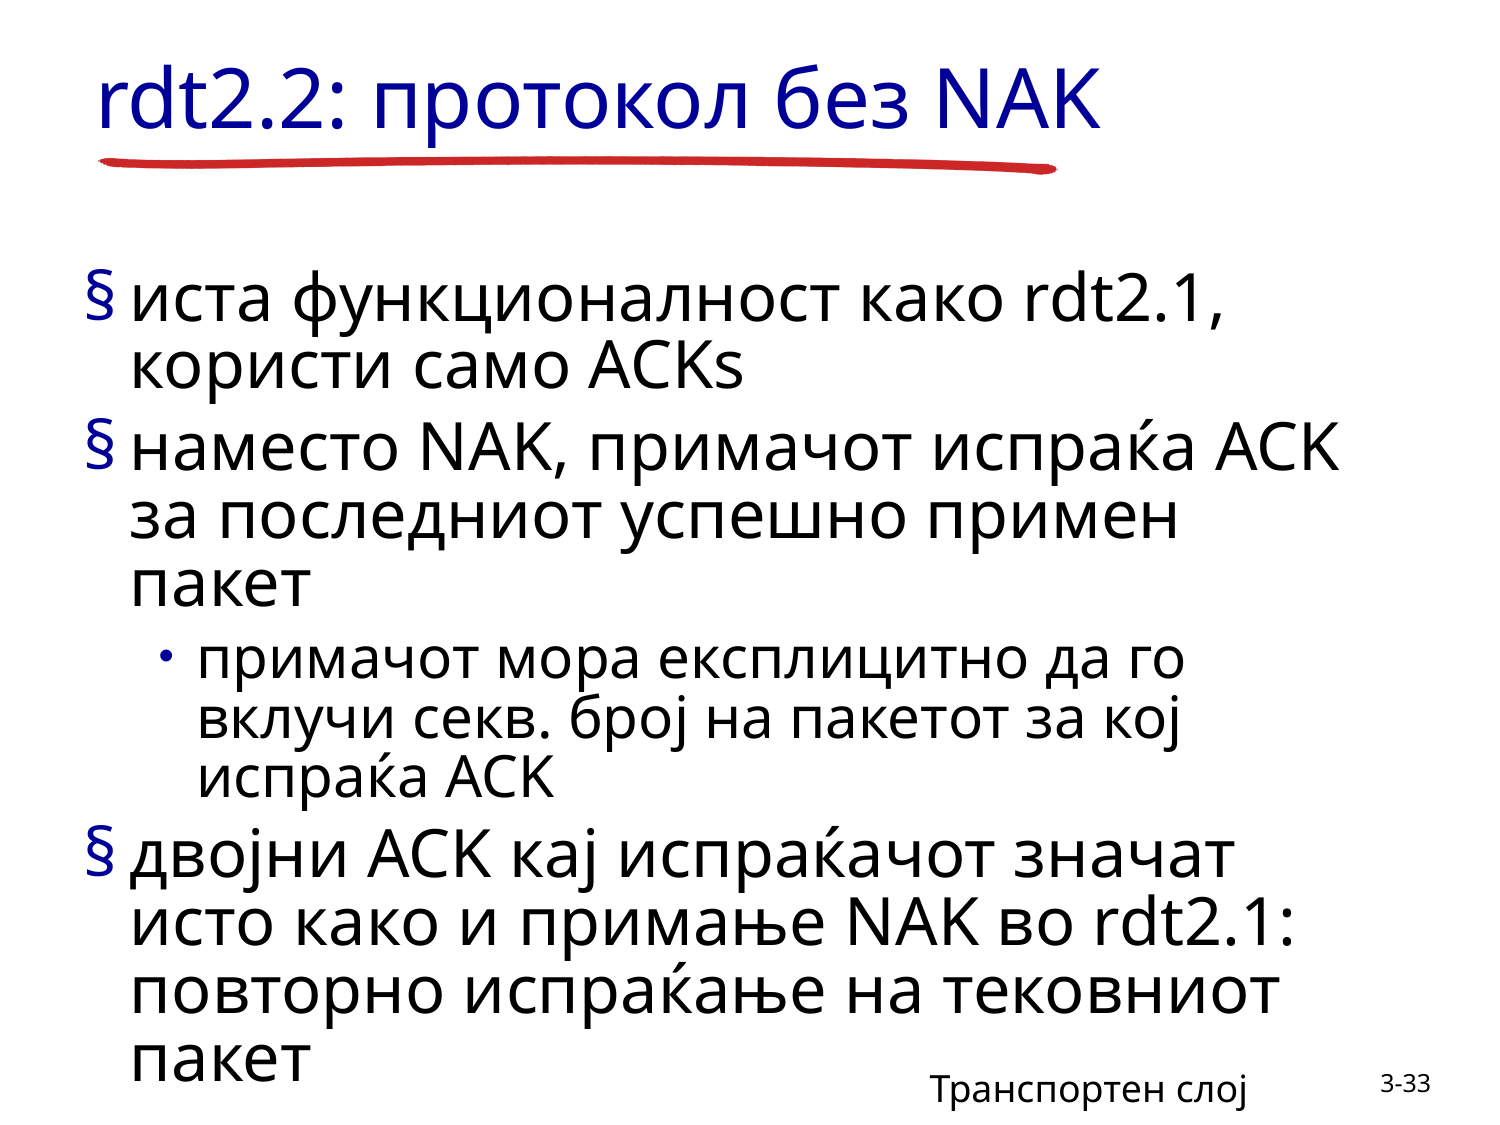

# rdt2.2: протокол без NAK
иста функционалност како rdt2.1, користи само ACKs
наместо NAK, примачот испраќа ACK за последниот успешно примен пакет
примачот мора експлицитно да го вклучи секв. број на пакетот за кој испраќа ACK
двојни ACK кај испраќачот значат исто како и примање NAK во rdt2.1: повторно испраќање на тековниот пакет
Транспортен слој